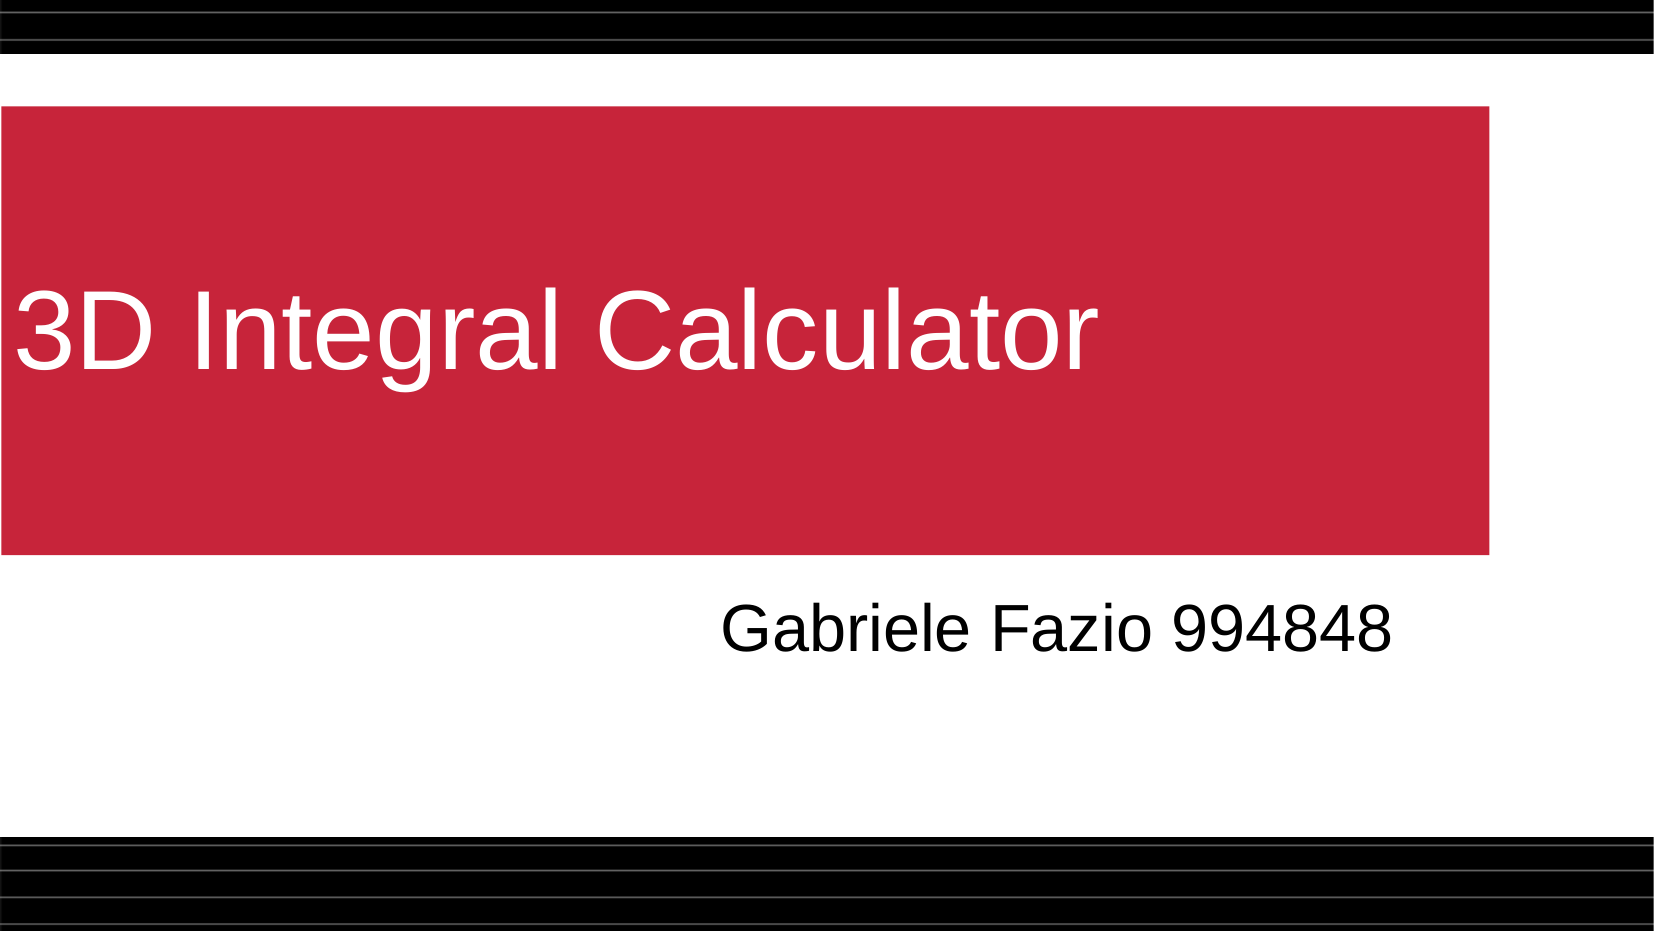

# 3D Integral Calculator
Gabriele Fazio 994848